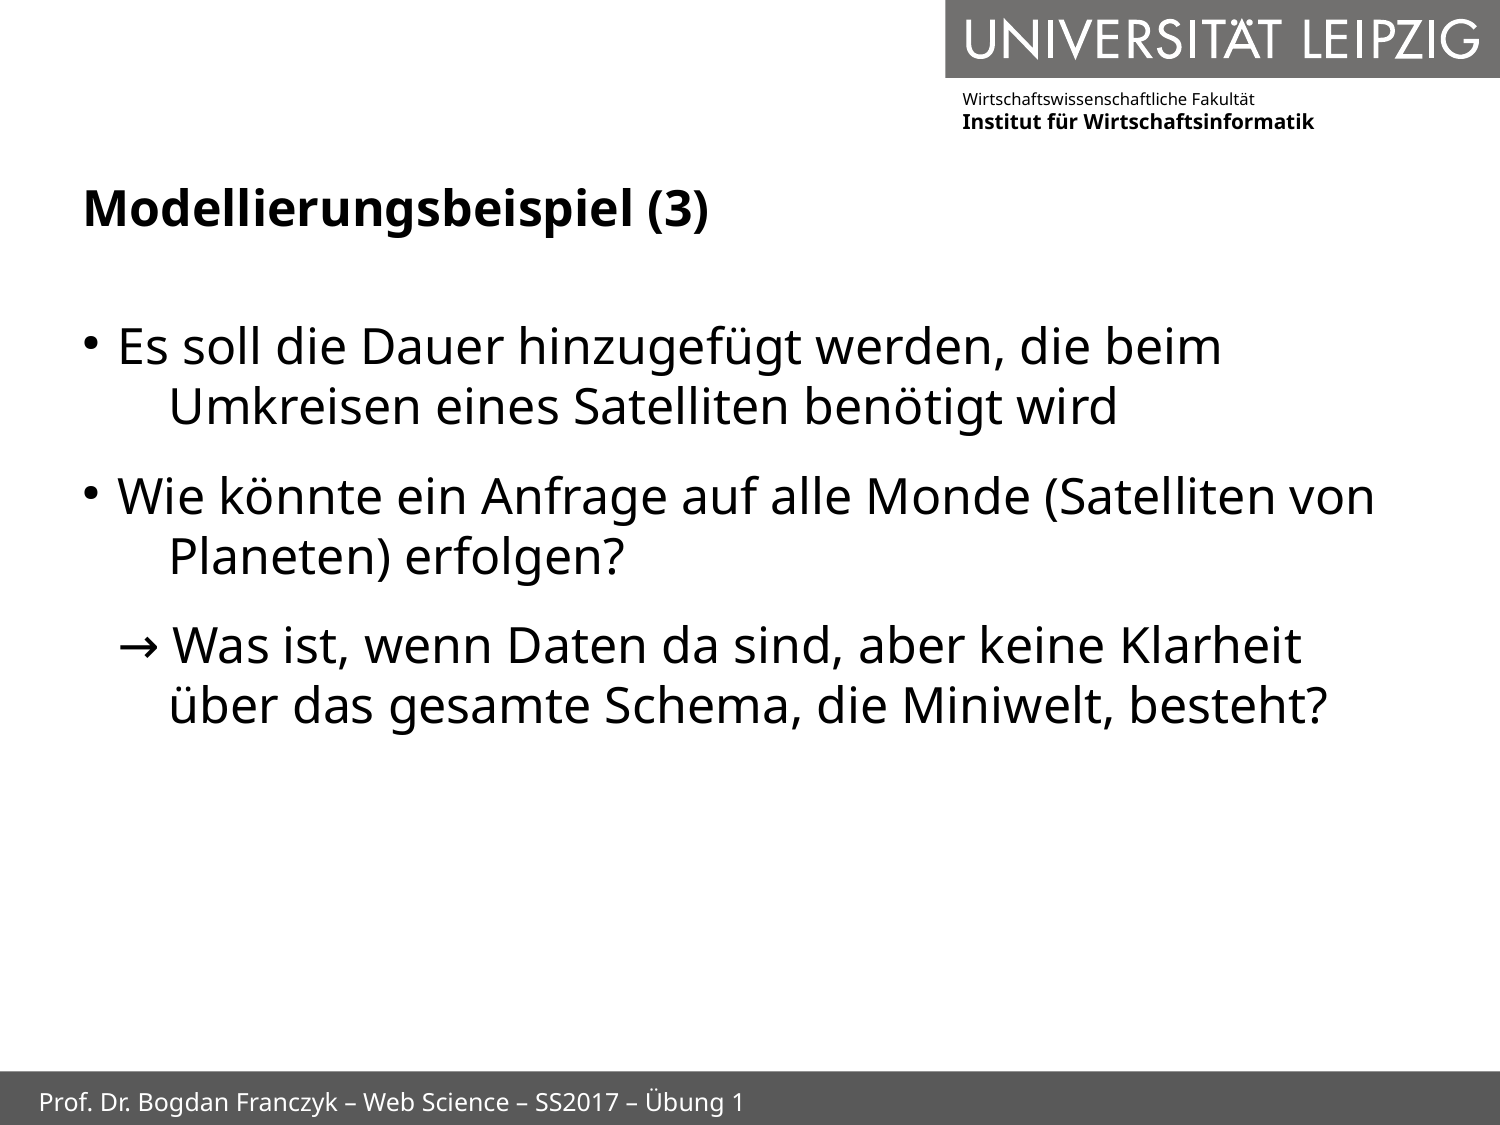

# Modellierungsbeispiel (3)
Es soll die Dauer hinzugefügt werden, die beim Umkreisen eines Satelliten benötigt wird
Wie könnte ein Anfrage auf alle Monde (Satelliten von Planeten) erfolgen?
→ Was ist, wenn Daten da sind, aber keine Klarheit über das gesamte Schema, die Miniwelt, besteht?